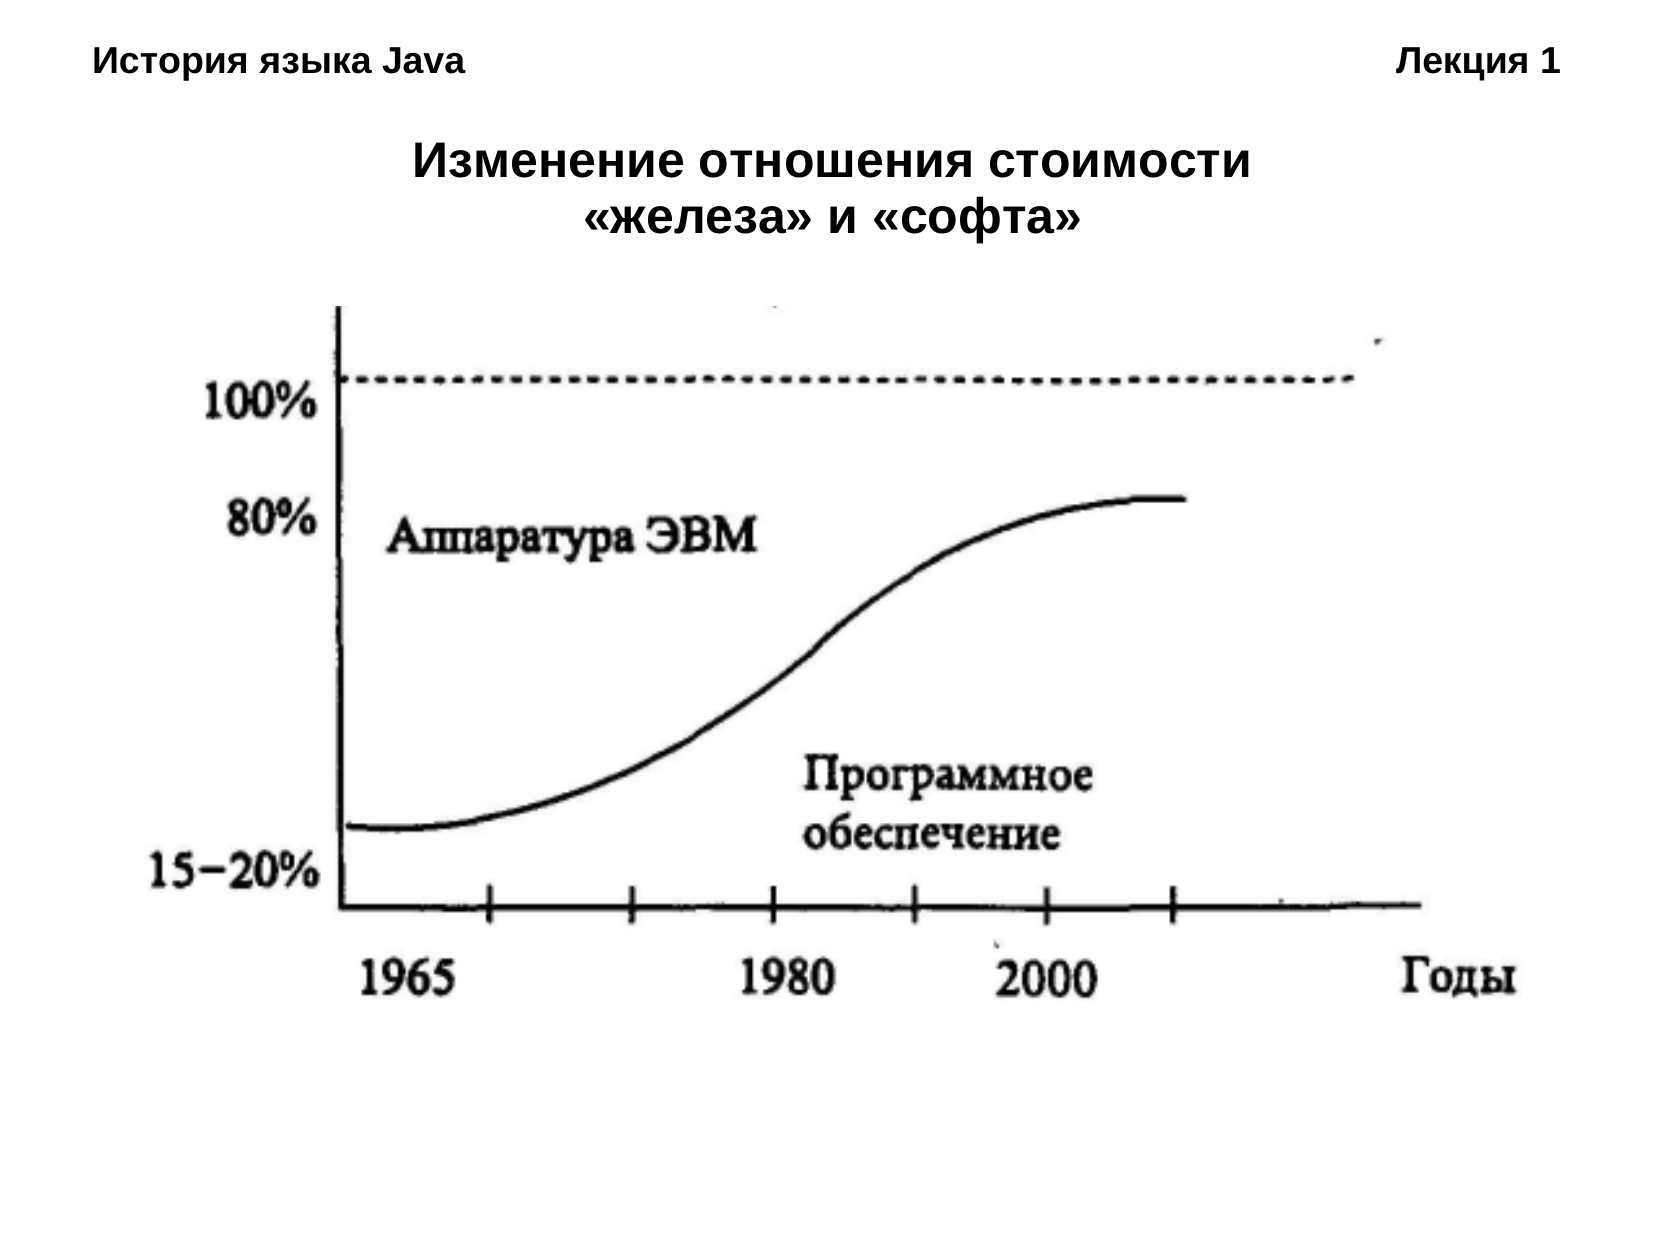

# История языка Java								Лекция 1
Изменение отношения стоимости
«железа» и «софта»